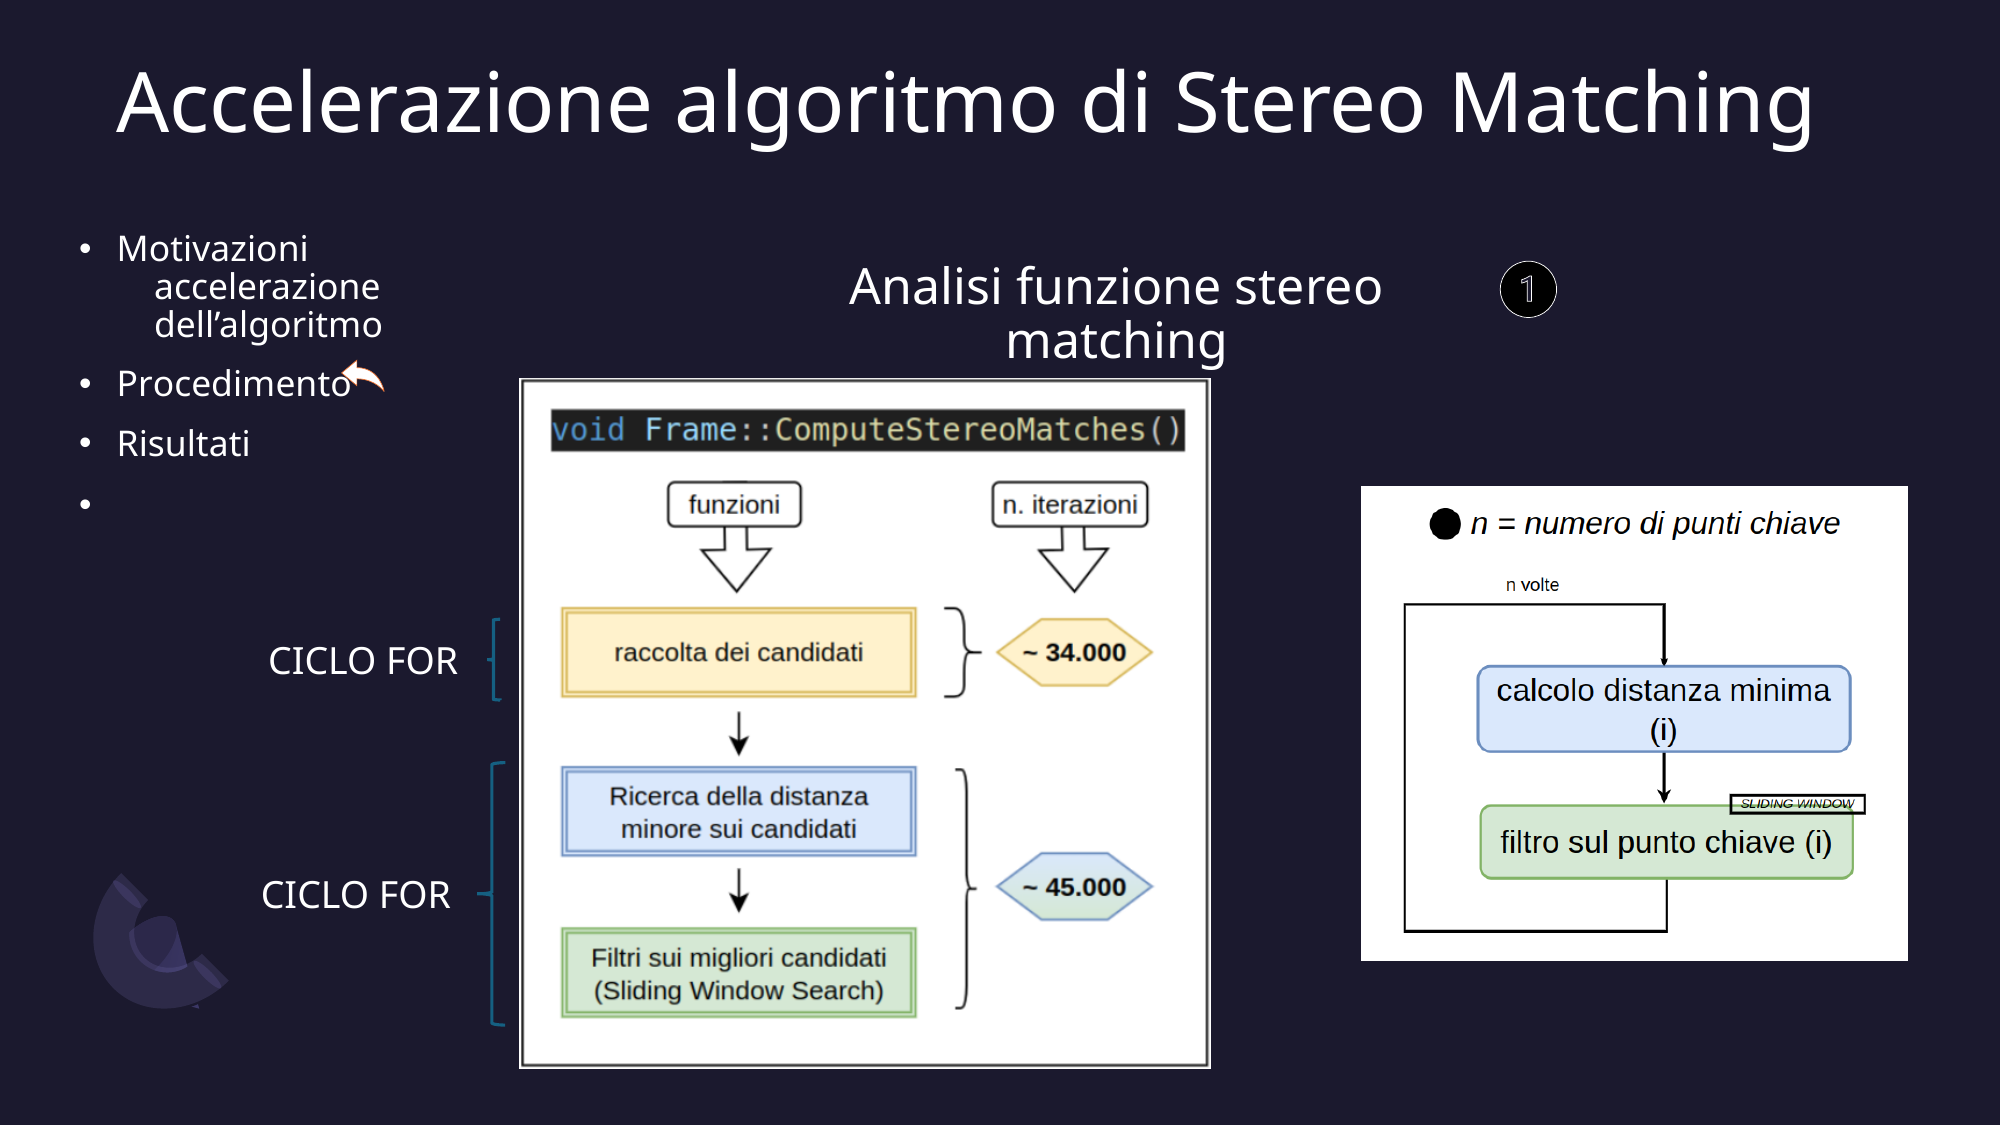

Accelerazione algoritmo di Stereo Matching
Motivazioni accelerazione dell’algoritmo
Procedimento
Risultati
Analisi funzione stereo matching
CICLO FOR
CICLO FOR